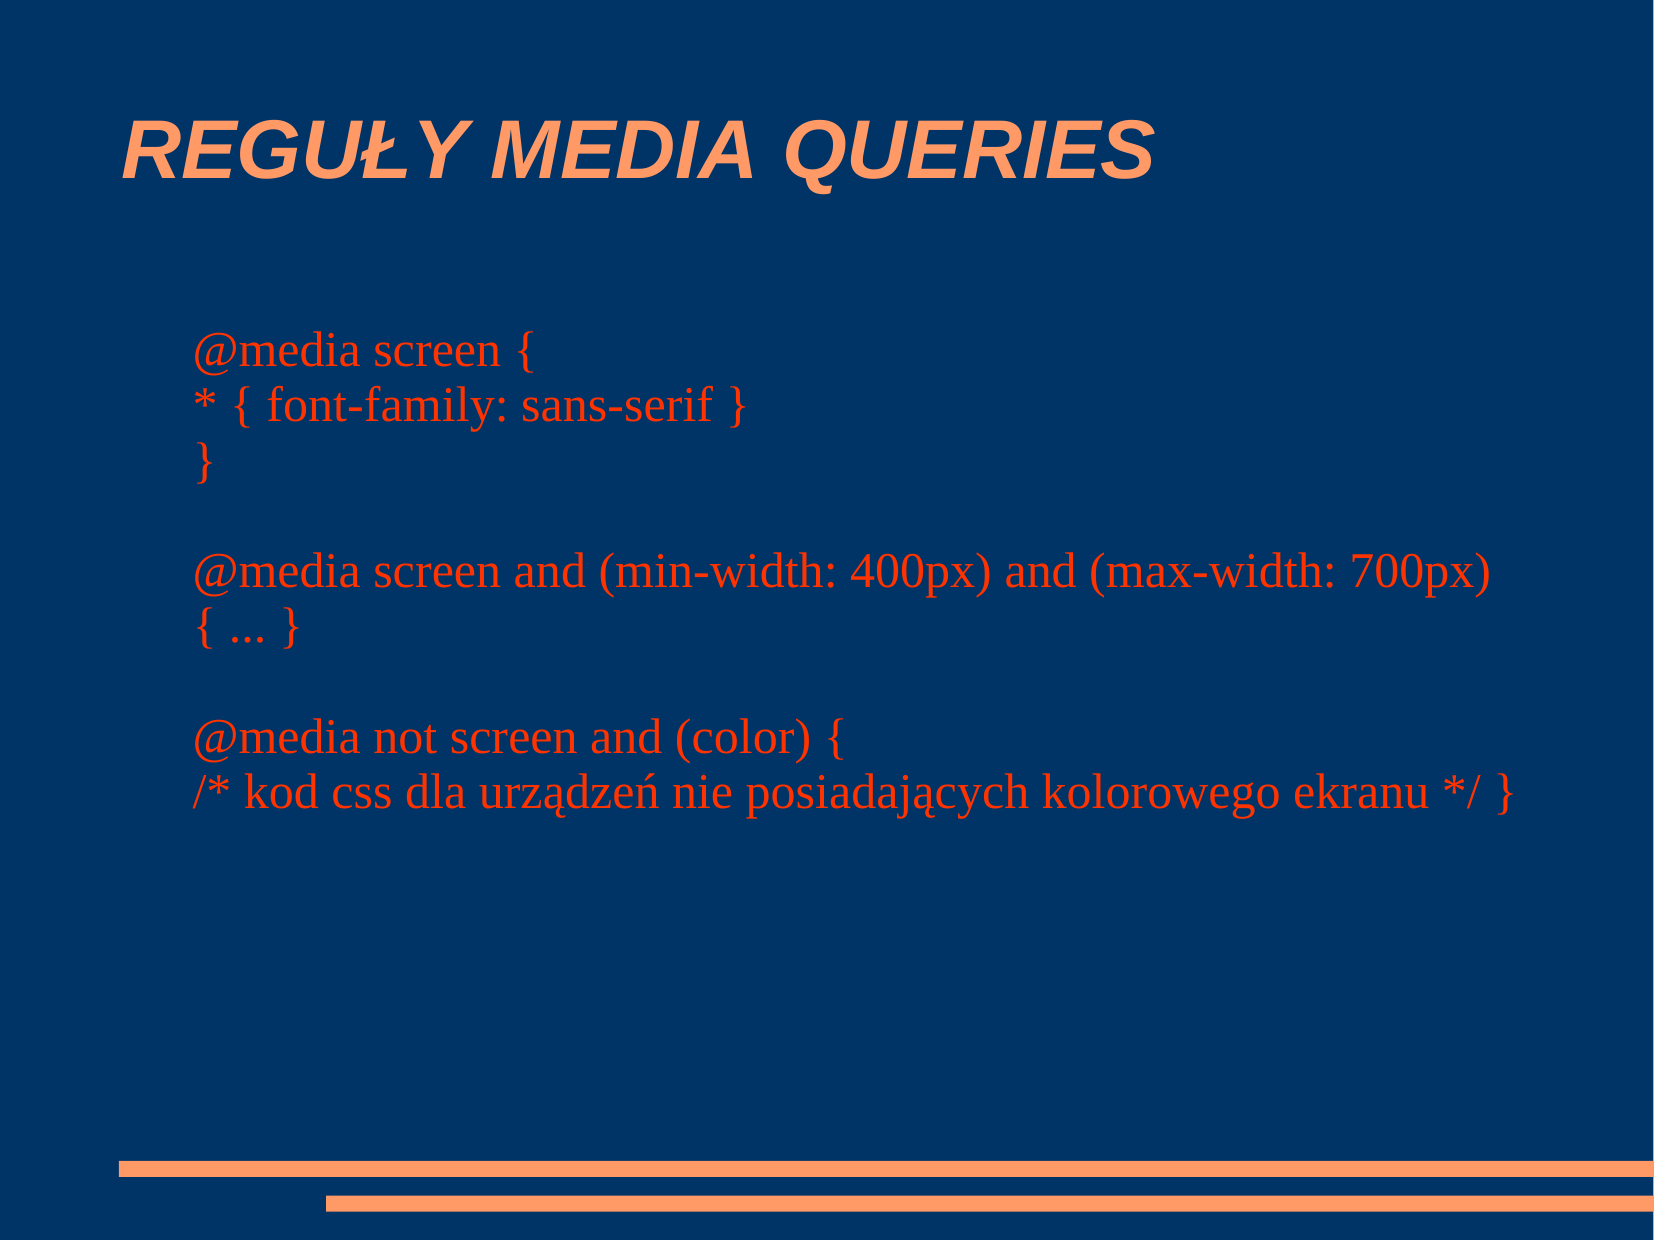

# REGUŁY MEDIA QUERIES
@media screen {
* { font-family: sans-serif }
}
@media screen and (min-width: 400px) and (max-width: 700px)
{ ... }
@media not screen and (color) {
/* kod css dla urządzeń nie posiadających kolorowego ekranu */ }